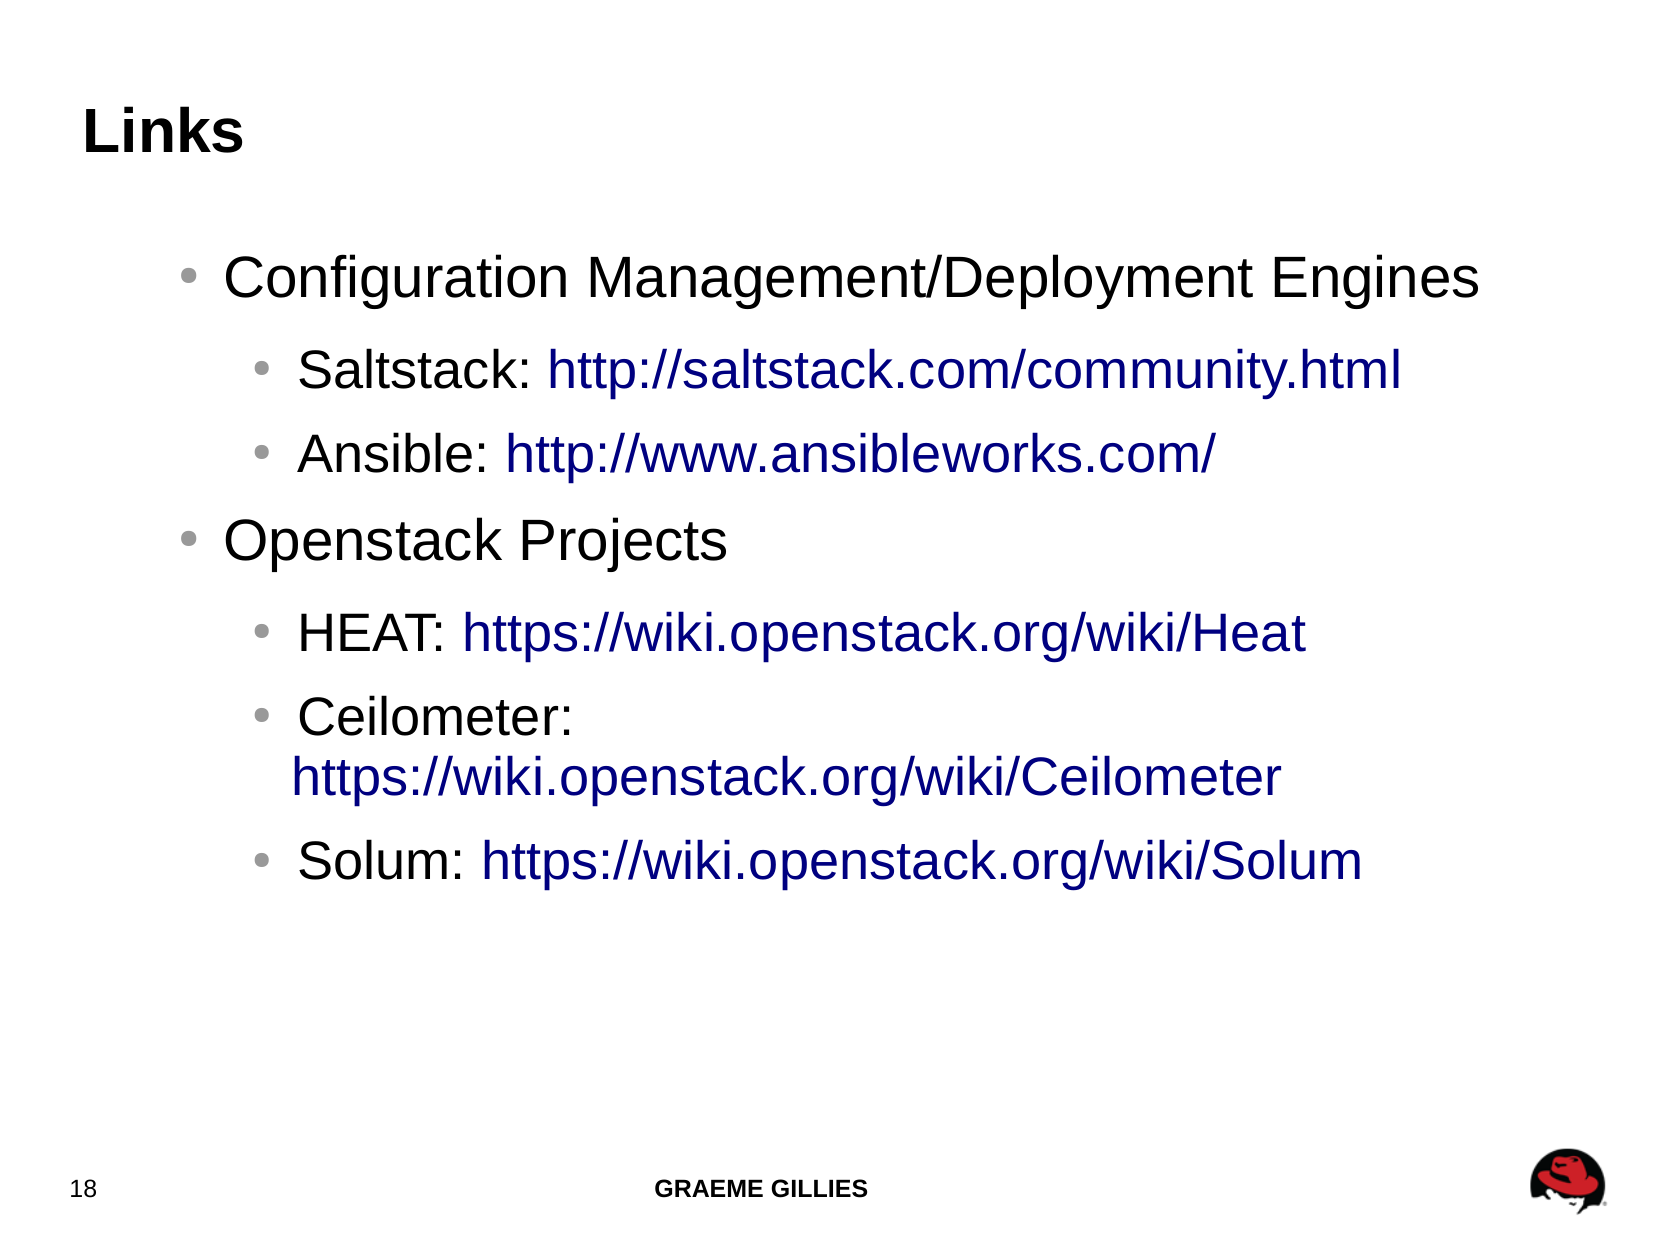

# Links
Configuration Management/Deployment Engines
Saltstack: http://saltstack.com/community.html
Ansible: http://www.ansibleworks.com/
Openstack Projects
HEAT: https://wiki.openstack.org/wiki/Heat
Ceilometer: https://wiki.openstack.org/wiki/Ceilometer
Solum: https://wiki.openstack.org/wiki/Solum